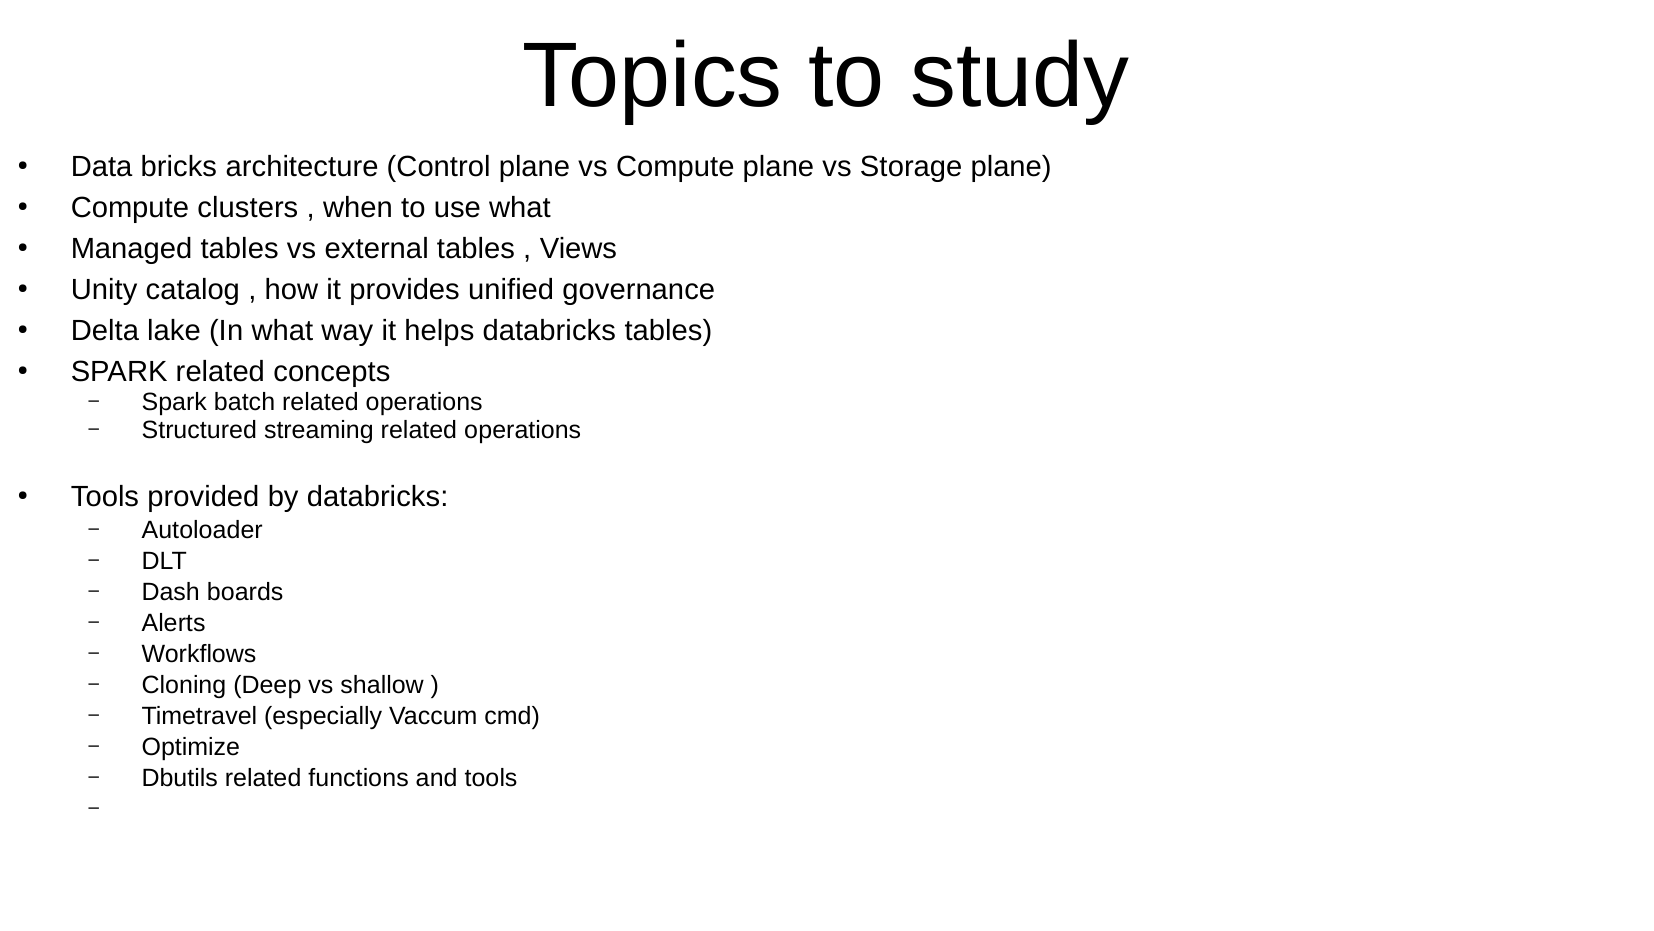

# Topics to study
Data bricks architecture (Control plane vs Compute plane vs Storage plane)
Compute clusters , when to use what
Managed tables vs external tables , Views
Unity catalog , how it provides unified governance
Delta lake (In what way it helps databricks tables)
SPARK related concepts
Spark batch related operations
Structured streaming related operations
Tools provided by databricks:
Autoloader
DLT
Dash boards
Alerts
Workflows
Cloning (Deep vs shallow )
Timetravel (especially Vaccum cmd)
Optimize
Dbutils related functions and tools